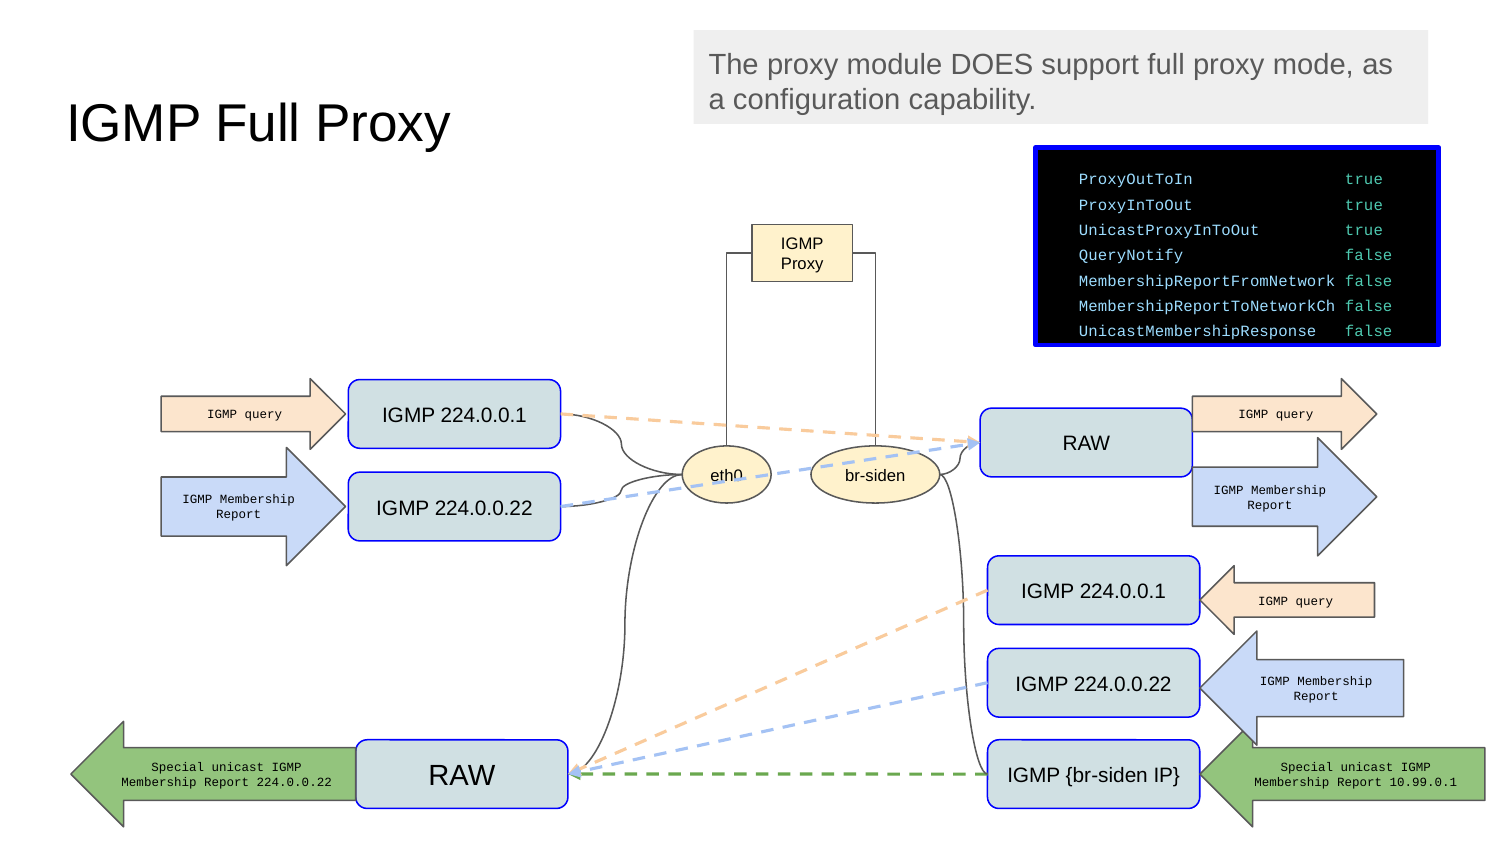

The proxy module DOES support full proxy mode, as a configuration capability.
# IGMP Full Proxy
 ProxyOutToIn true
 ProxyInToOut true
 UnicastProxyInToOut true
 QueryNotify false
 MembershipReportFromNetwork false
 MembershipReportToNetworkCh false
 UnicastMembershipResponse false
IGMP
Proxy
IGMP query
IGMP query
IGMP 224.0.0.1
RAW
IGMP Membership Report
eth0
br-siden
IGMP Membership Report
IGMP 224.0.0.22
IGMP 224.0.0.1
IGMP query
IGMP Membership Report
IGMP 224.0.0.22
Special unicast IGMP Membership Report 224.0.0.22
Special unicast IGMP Membership Report 10.99.0.1
RAW
IGMP {br-siden IP}